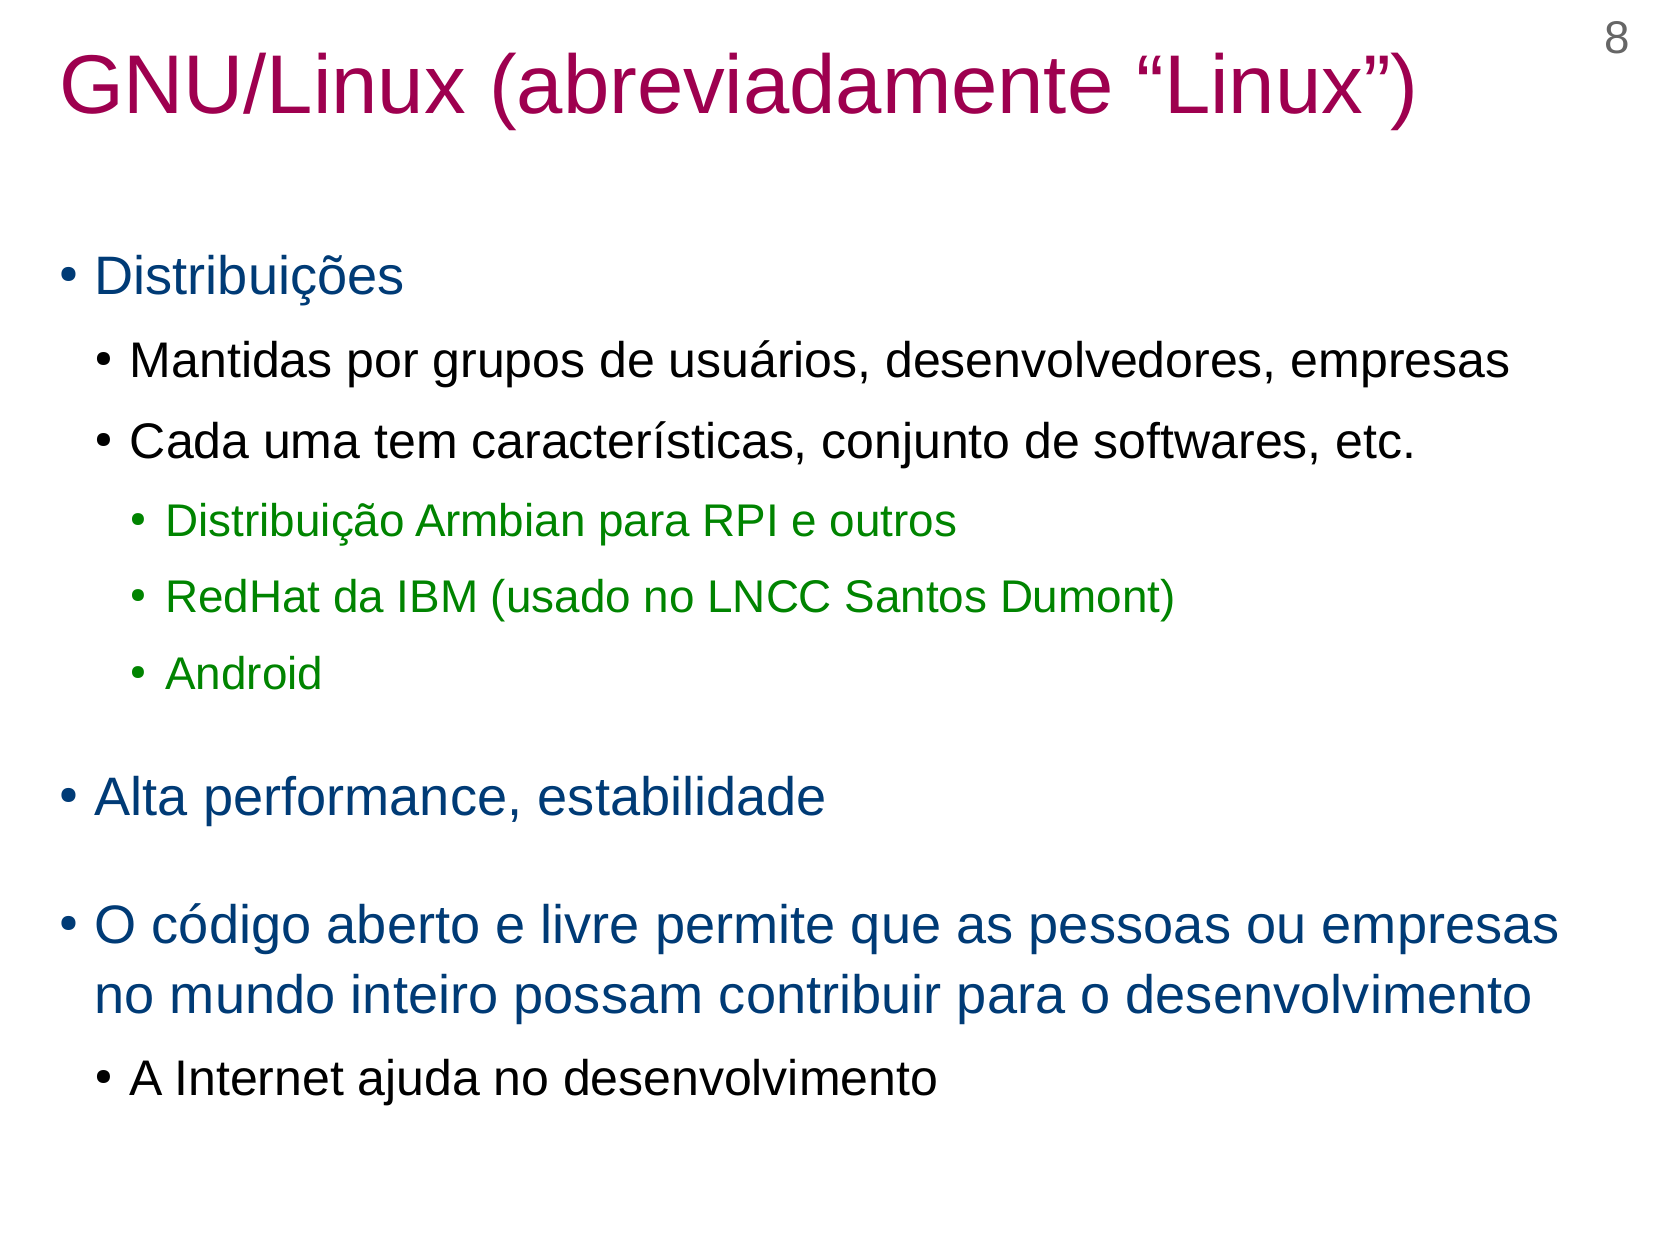

8
# GNU/Linux (abreviadamente “Linux”)
Distribuições
Mantidas por grupos de usuários, desenvolvedores, empresas
Cada uma tem características, conjunto de softwares, etc.
Distribuição Armbian para RPI e outros
RedHat da IBM (usado no LNCC Santos Dumont)
Android
Alta performance, estabilidade
O código aberto e livre permite que as pessoas ou empresas no mundo inteiro possam contribuir para o desenvolvimento
A Internet ajuda no desenvolvimento